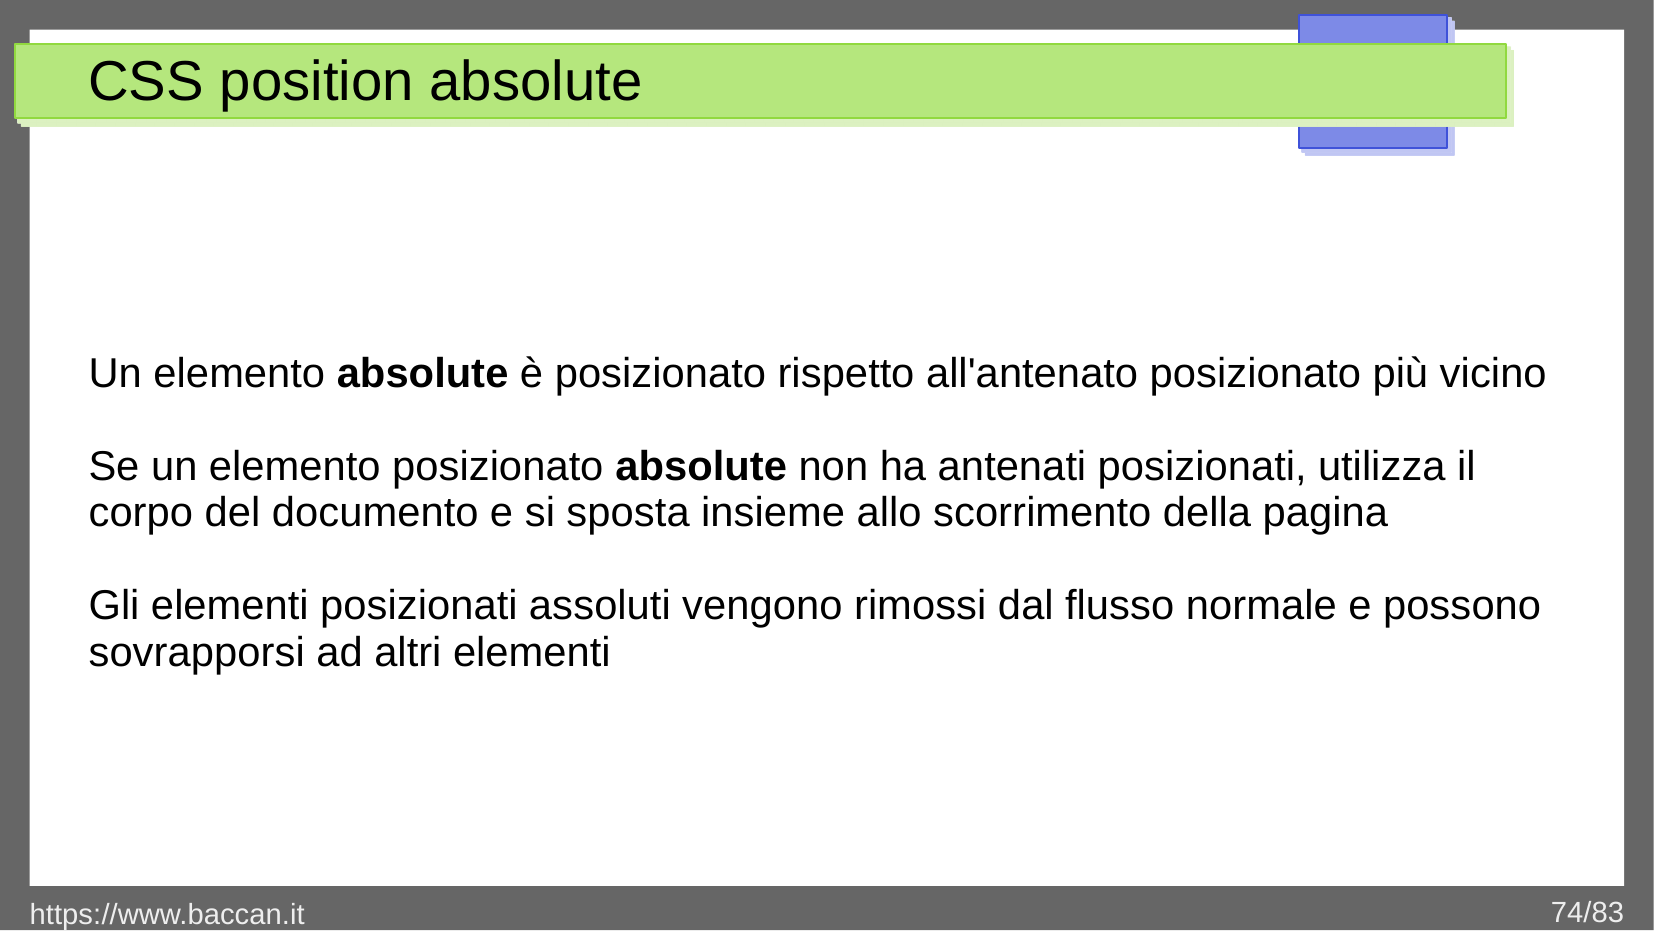

# CSS position absolute
Un elemento absolute è posizionato rispetto all'antenato posizionato più vicino
Se un elemento posizionato absolute non ha antenati posizionati, utilizza il corpo del documento e si sposta insieme allo scorrimento della pagina
Gli elementi posizionati assoluti vengono rimossi dal flusso normale e possono sovrapporsi ad altri elementi
74
https://www.baccan.it